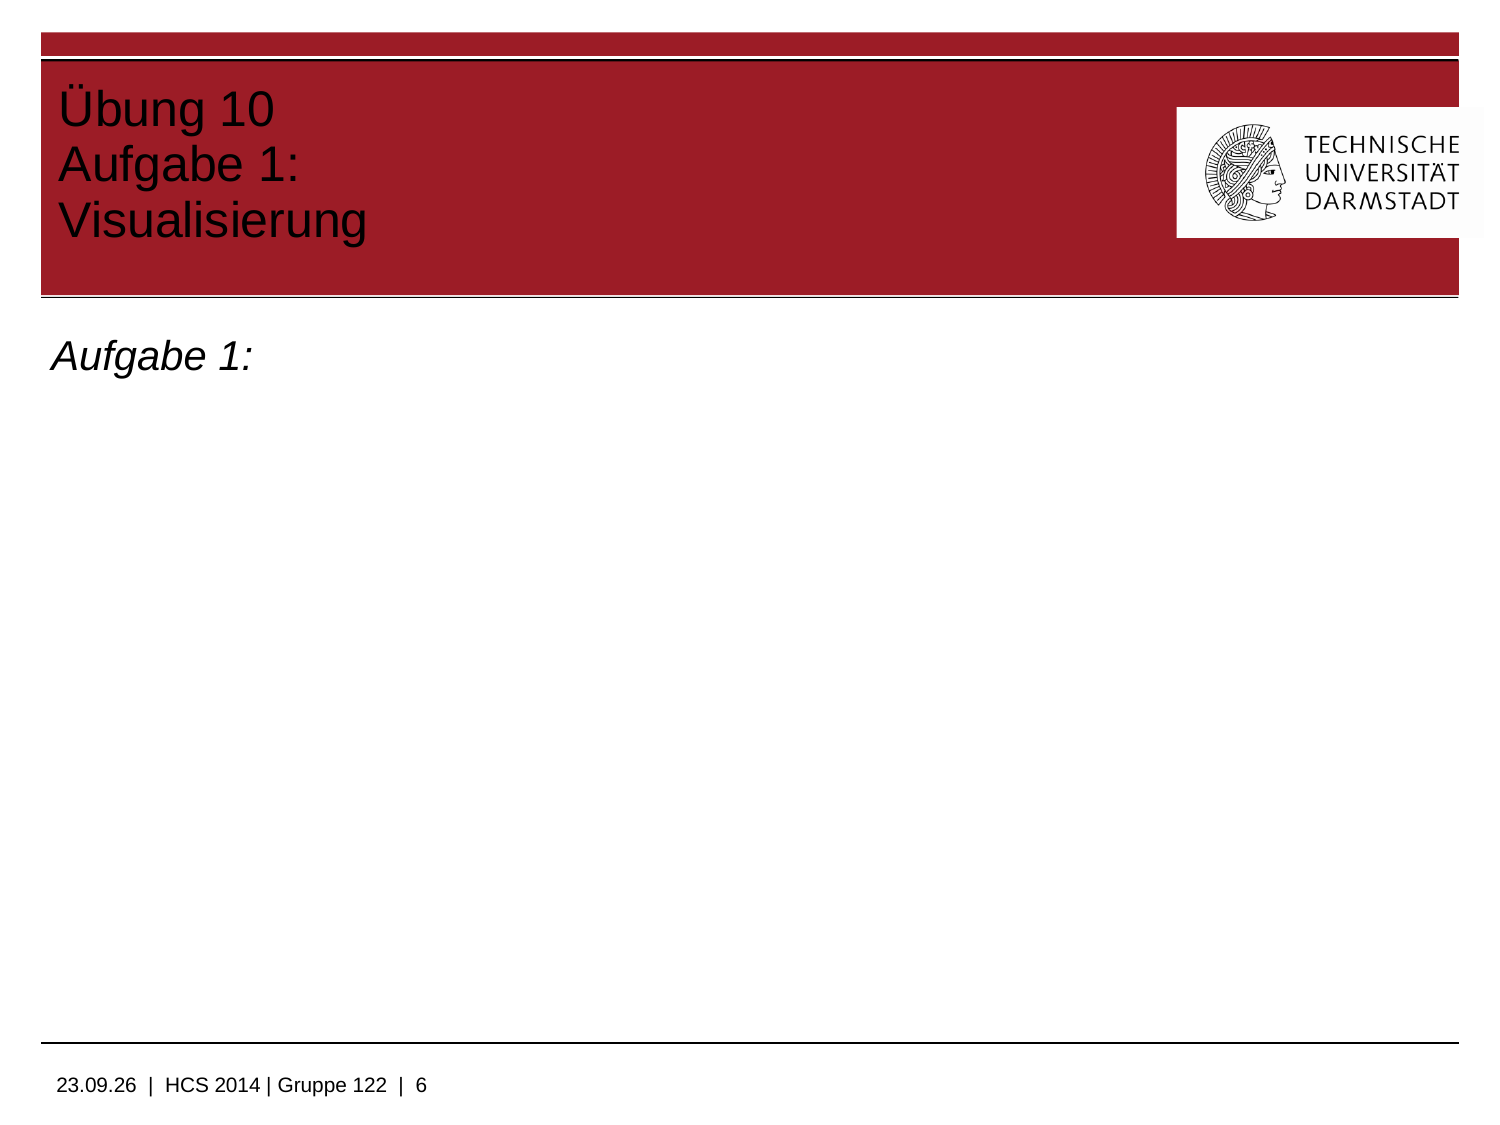

# Übung 10 Aufgabe 1: Visualisierung
Aufgabe 1: